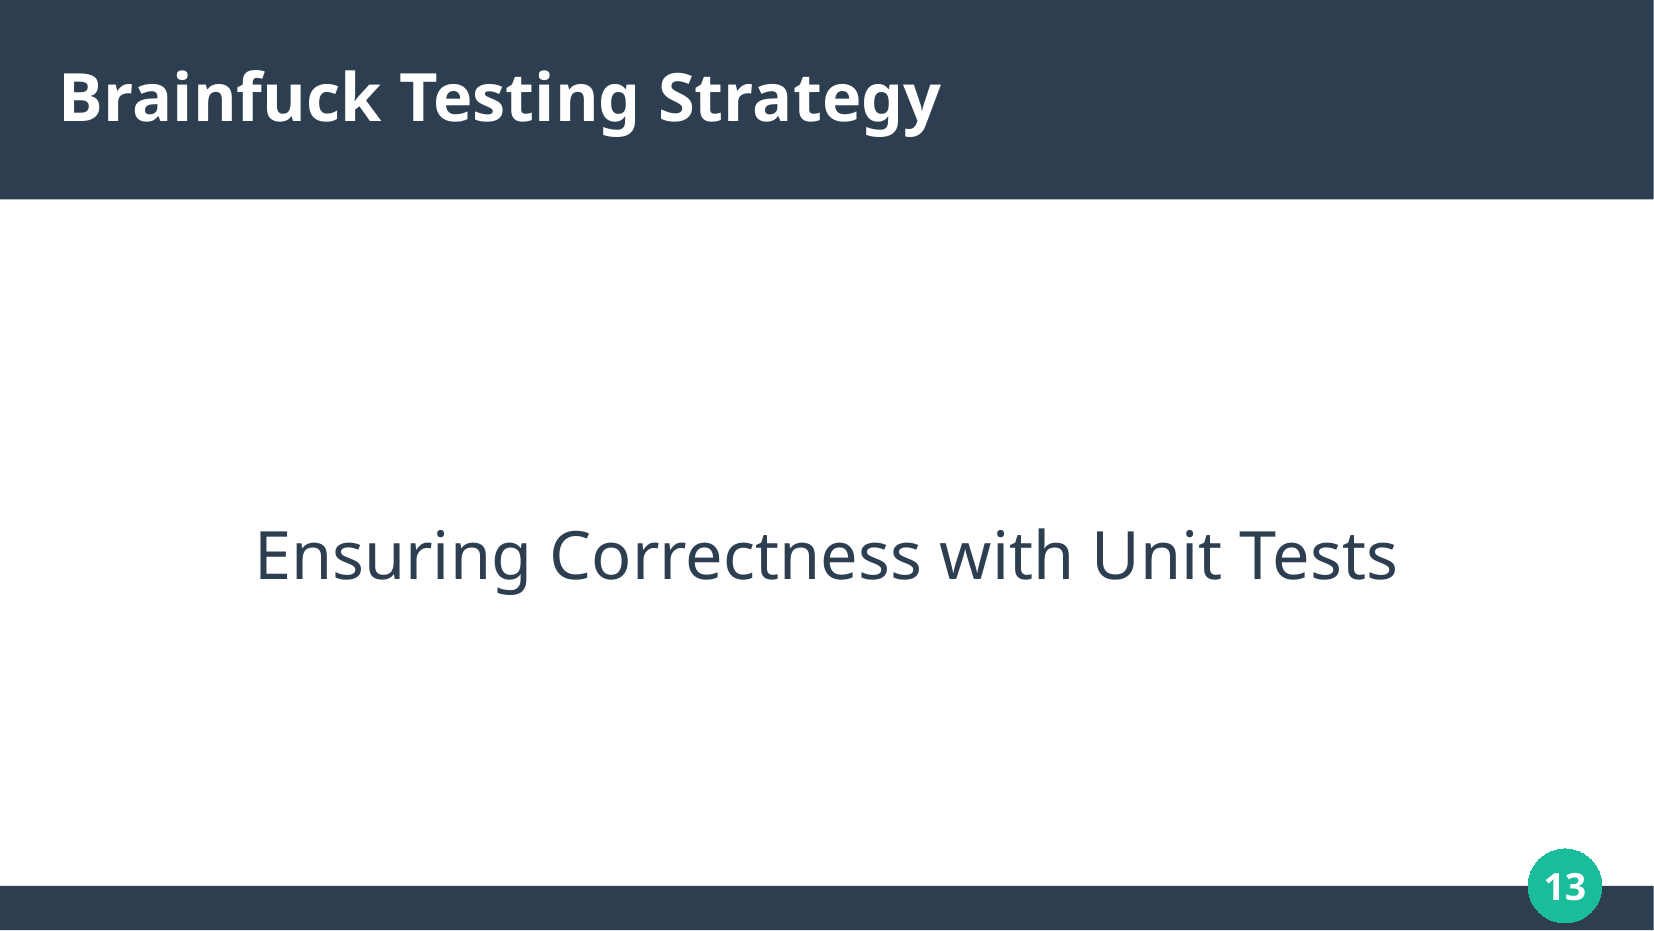

# Brainfuck Testing Strategy
Ensuring Correctness with Unit Tests
13